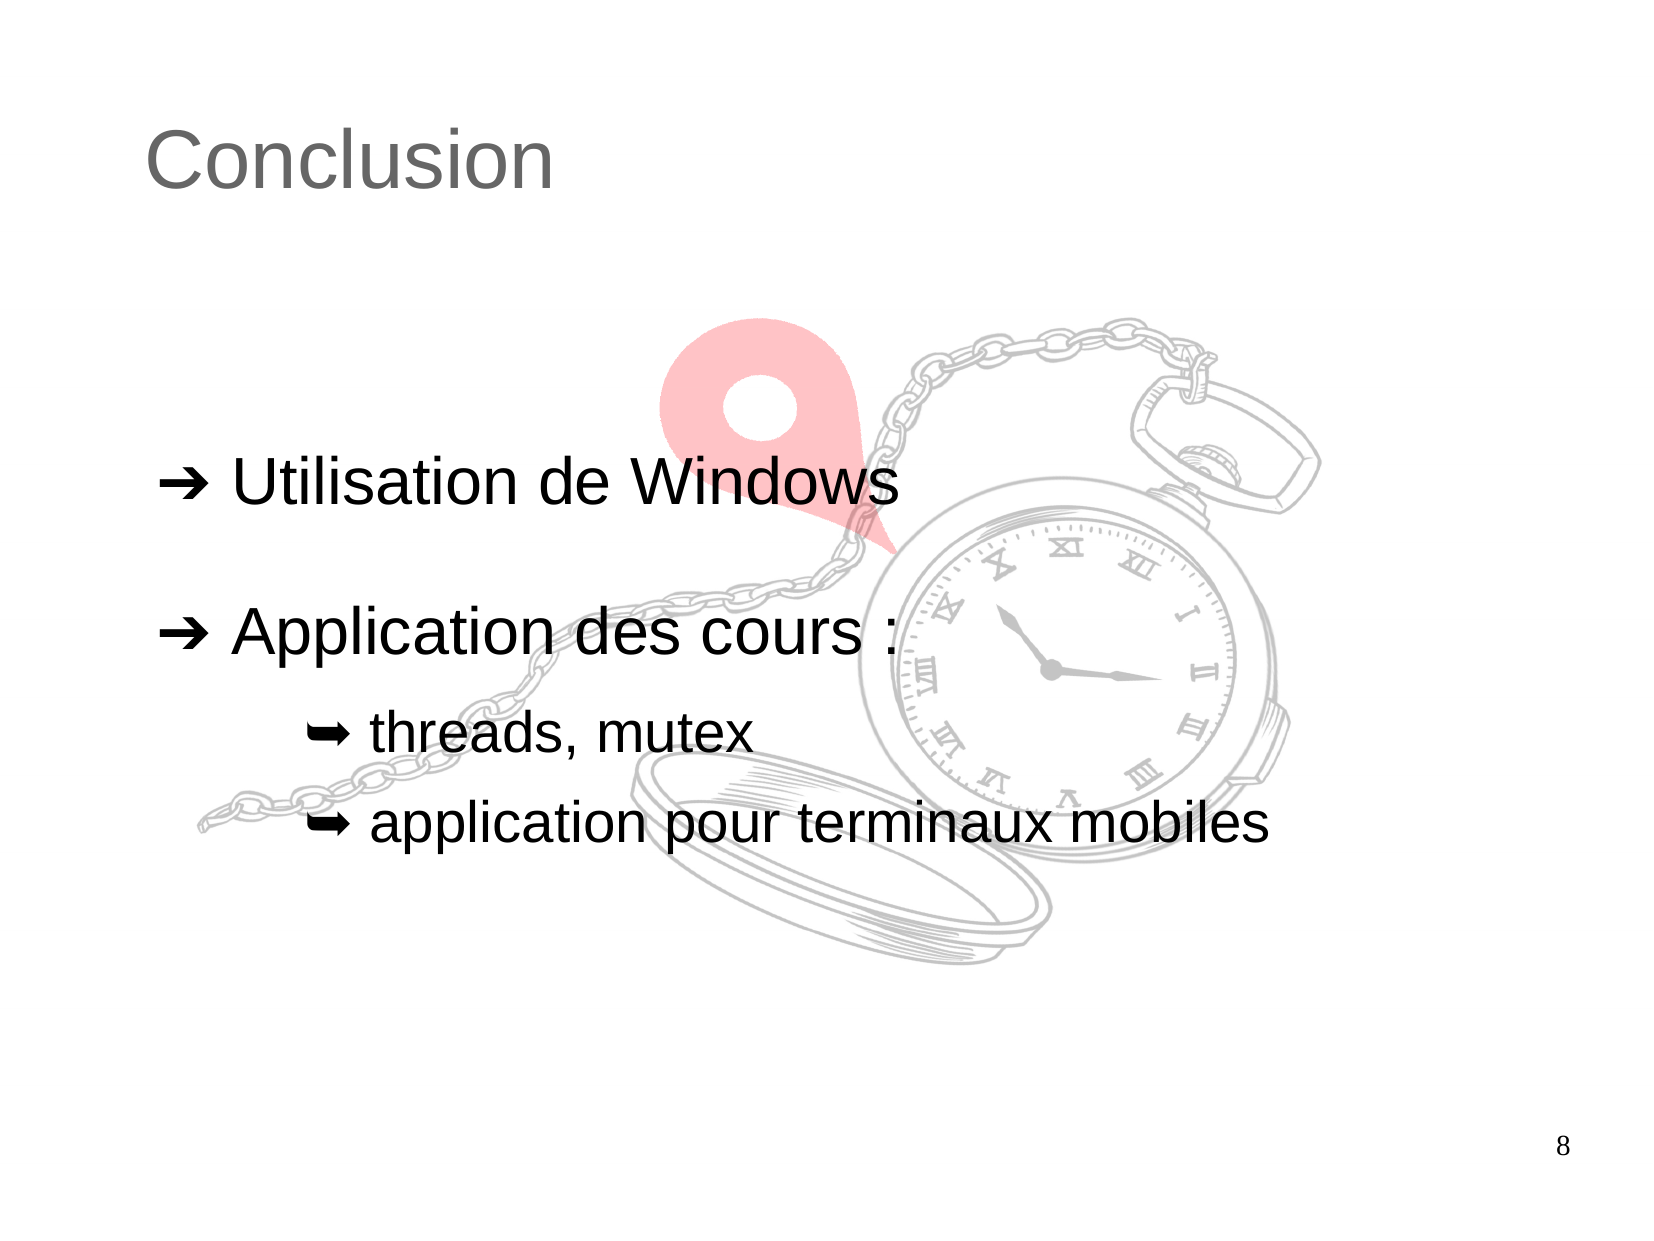

Conclusion
# ➔ Utilisation de Windows
	➔ Application des cours :
			➥ threads, mutex
			➥ application pour terminaux mobiles
8